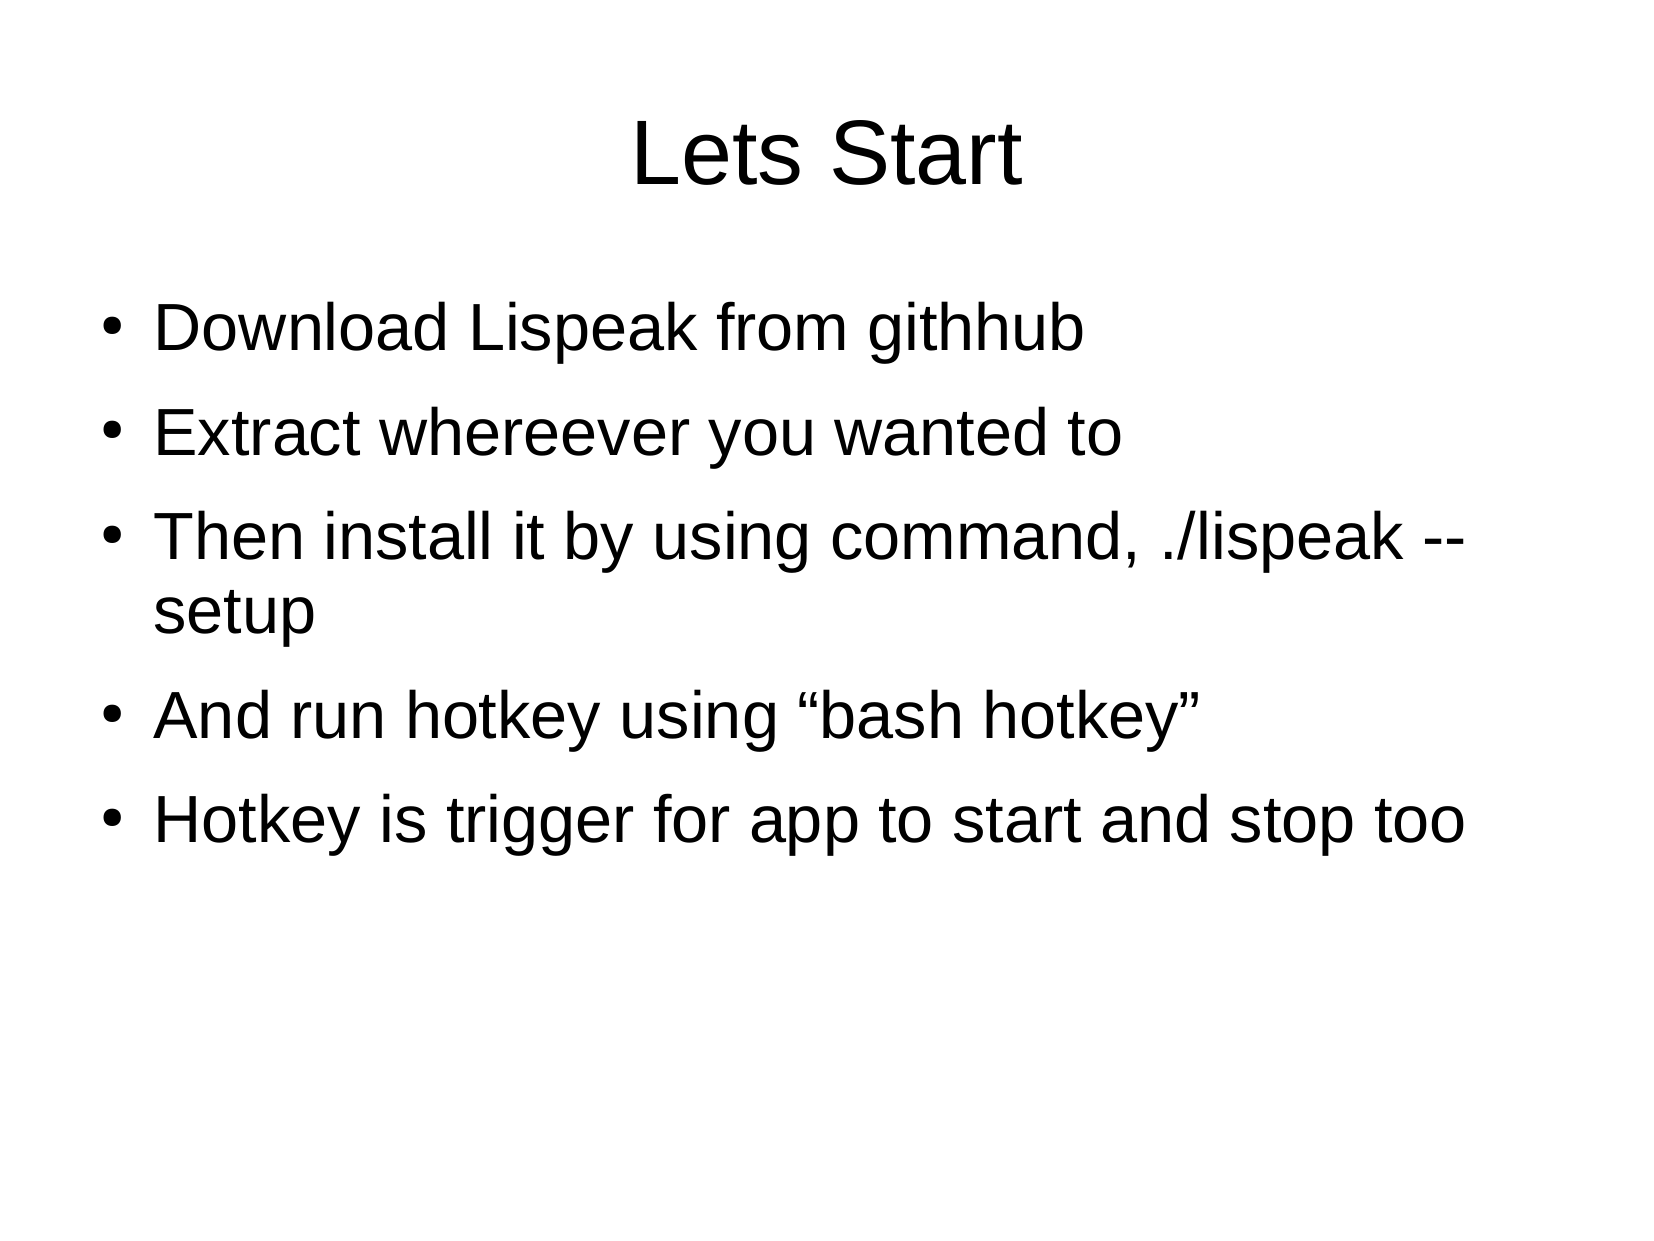

# Lets Start
Download Lispeak from githhub
Extract whereever you wanted to
Then install it by using command, ./lispeak --setup
And run hotkey using “bash hotkey”
Hotkey is trigger for app to start and stop too